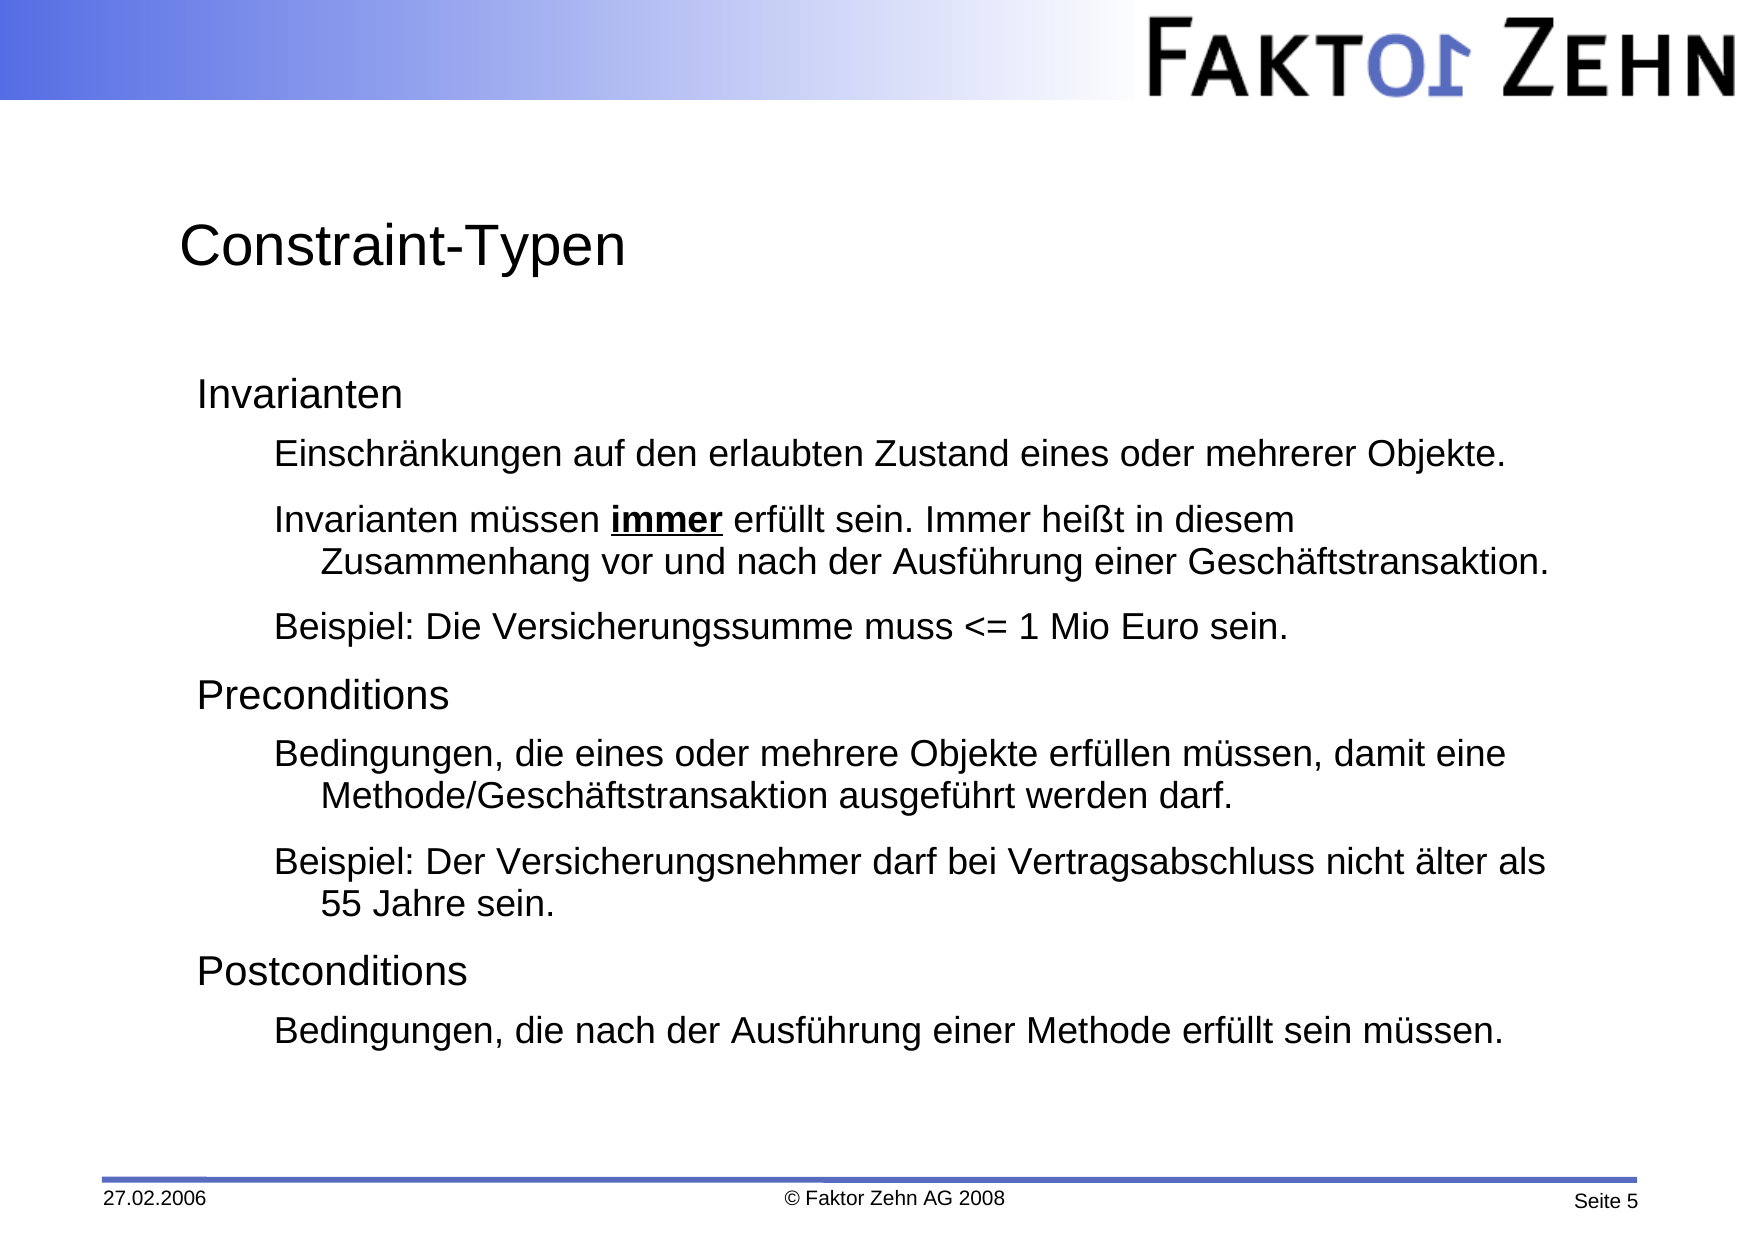

# Constraint-Typen
Invarianten
Einschränkungen auf den erlaubten Zustand eines oder mehrerer Objekte.
Invarianten müssen immer erfüllt sein. Immer heißt in diesem Zusammenhang vor und nach der Ausführung einer Geschäftstransaktion.
Beispiel: Die Versicherungssumme muss <= 1 Mio Euro sein.
Preconditions
Bedingungen, die eines oder mehrere Objekte erfüllen müssen, damit eine Methode/Geschäftstransaktion ausgeführt werden darf.
Beispiel: Der Versicherungsnehmer darf bei Vertragsabschluss nicht älter als 55 Jahre sein.
Postconditions
Bedingungen, die nach der Ausführung einer Methode erfüllt sein müssen.